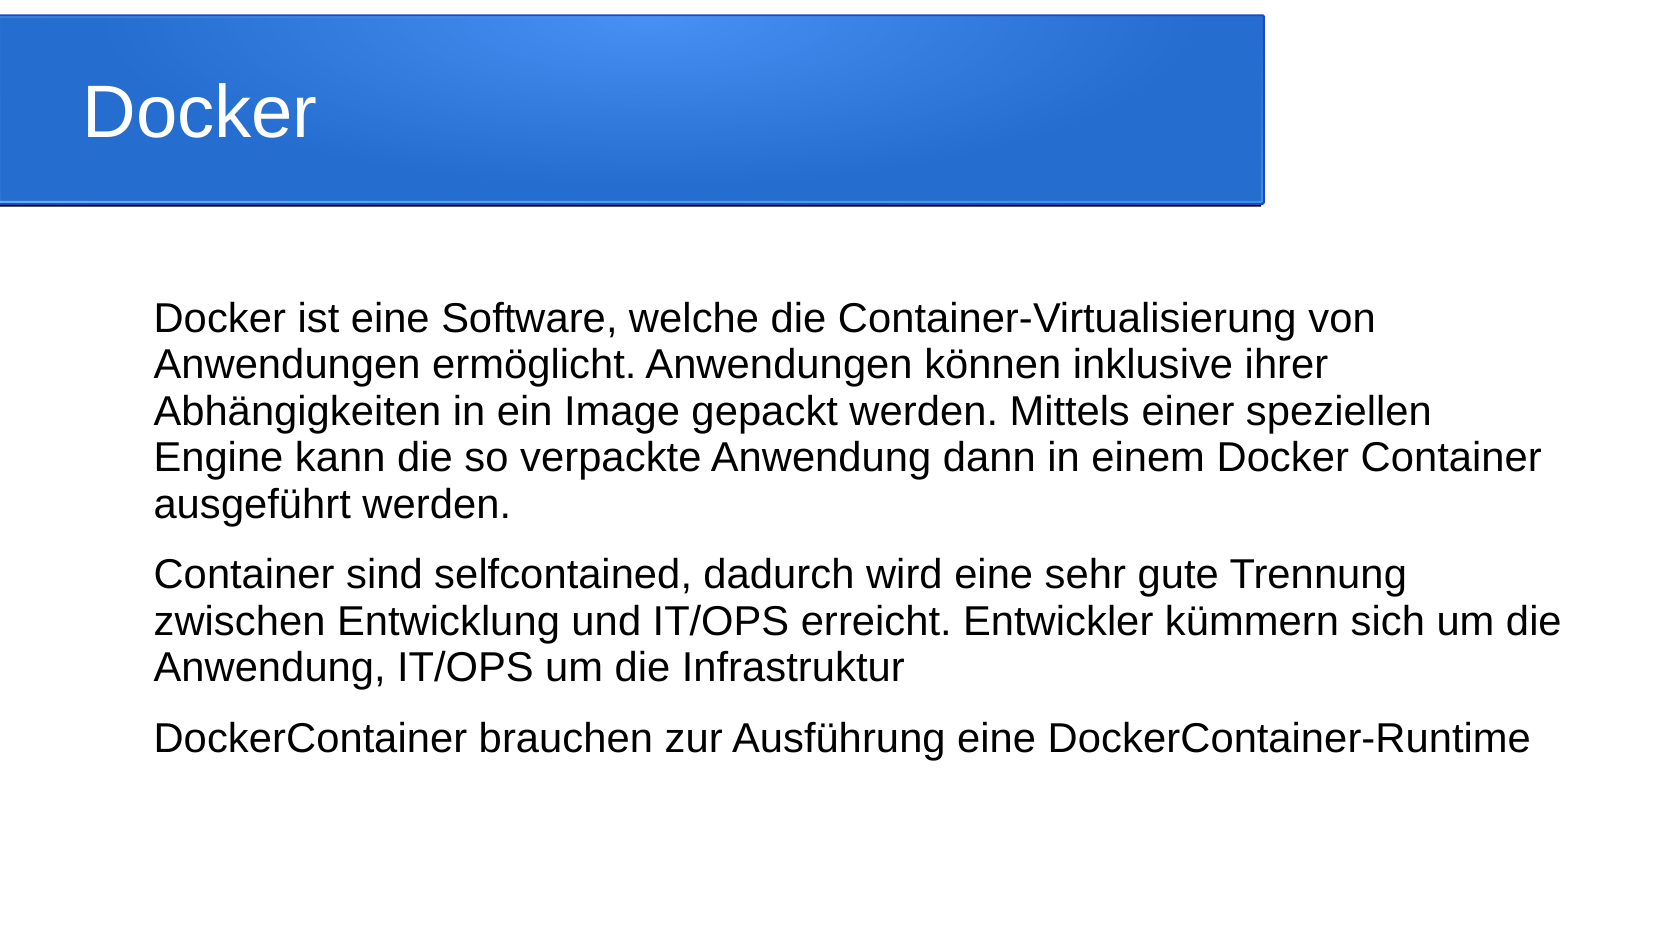

# Docker
Docker ist eine Software, welche die Container-Virtualisierung von Anwendungen ermöglicht. Anwendungen können inklusive ihrer Abhängigkeiten in ein Image gepackt werden. Mittels einer speziellen Engine kann die so verpackte Anwendung dann in einem Docker Container ausgeführt werden.
Container sind selfcontained, dadurch wird eine sehr gute Trennung zwischen Entwicklung und IT/OPS erreicht. Entwickler kümmern sich um die Anwendung, IT/OPS um die Infrastruktur
DockerContainer brauchen zur Ausführung eine DockerContainer-Runtime